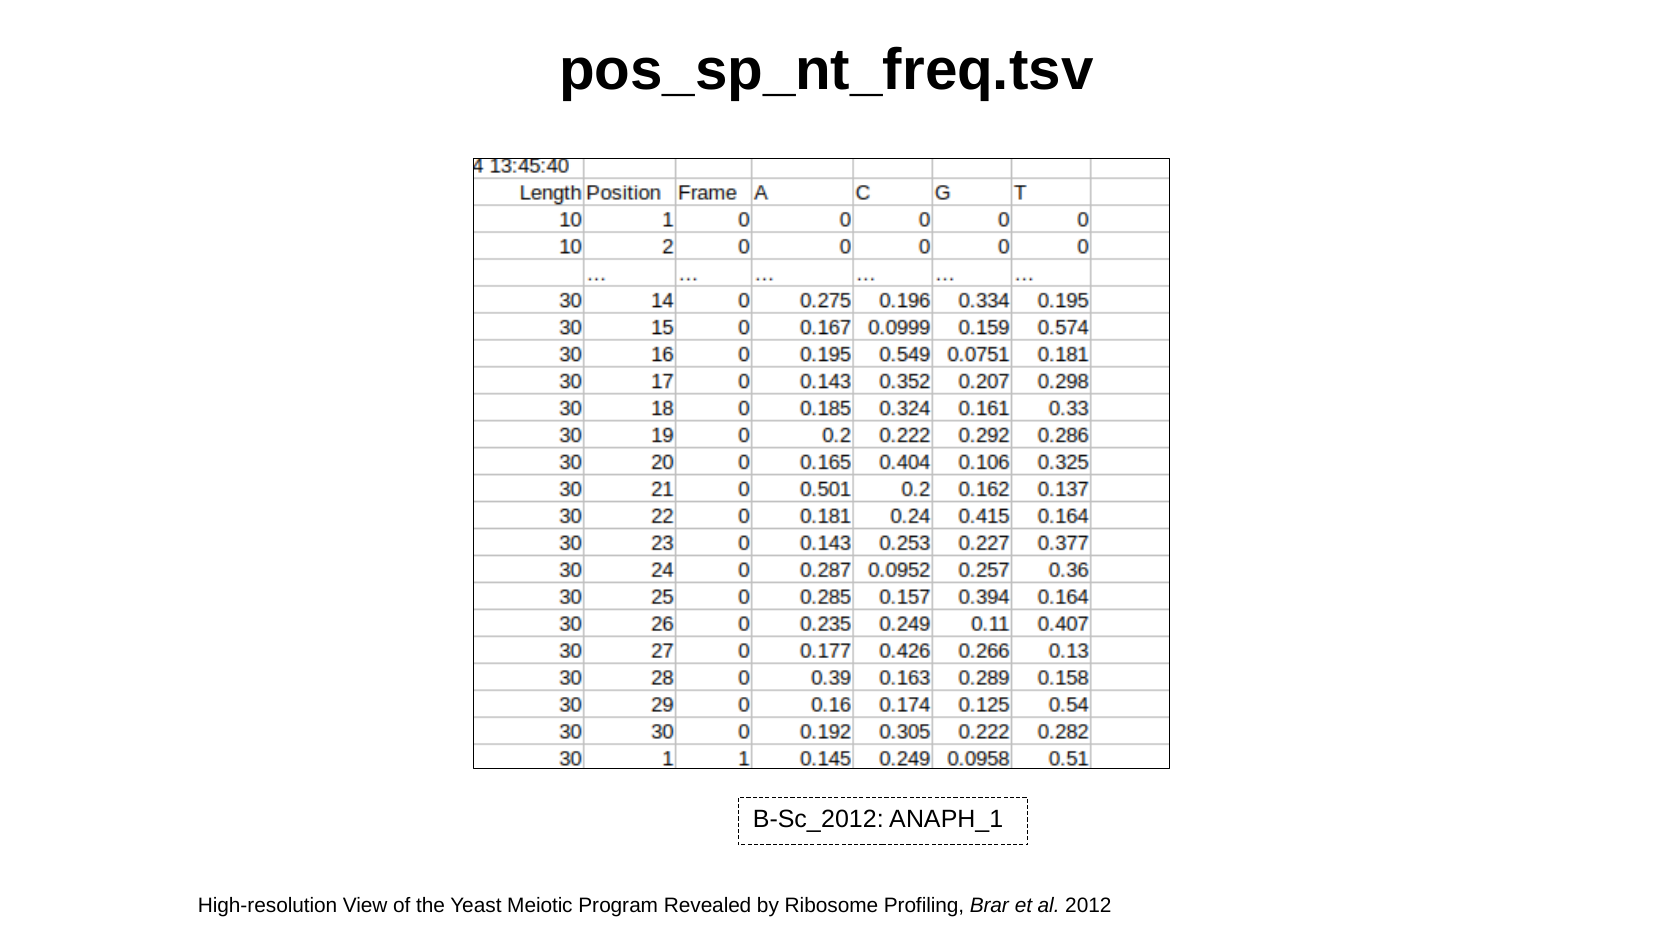

# pos_sp_nt_freq.tsv
B-Sc_2012: ANAPH_1
16
High-resolution View of the Yeast Meiotic Program Revealed by Ribosome Profiling, Brar et al. 2012